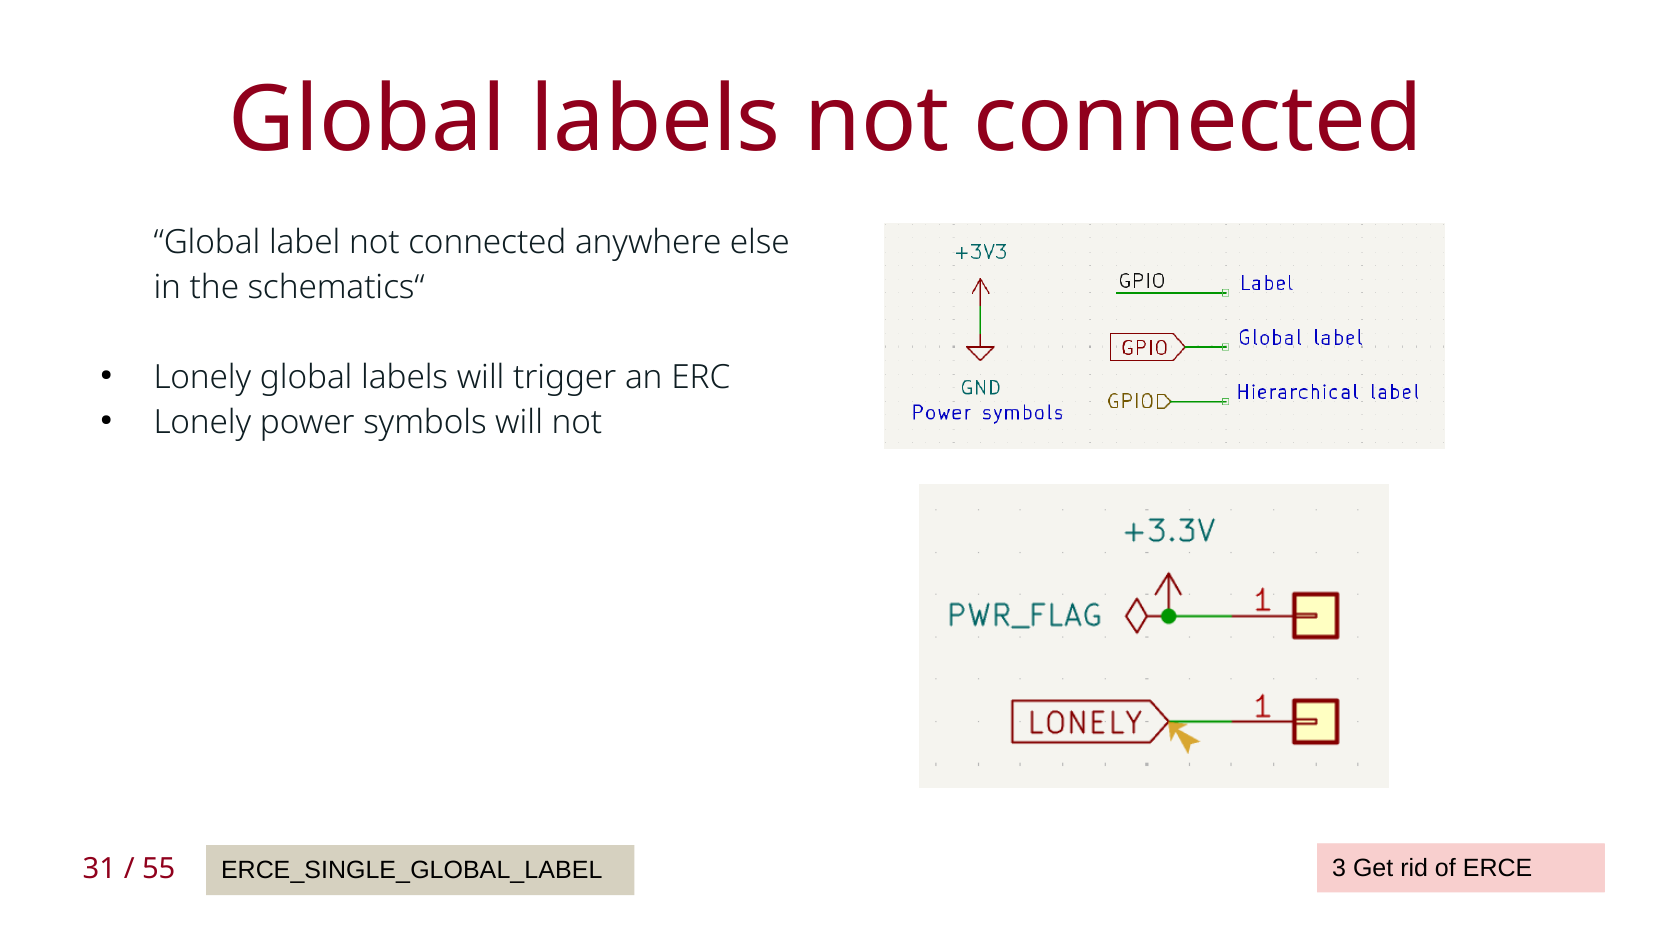

# Global labels not connected
“Global label not connected anywhere else in the schematics“
Lonely global labels will trigger an ERC
Lonely power symbols will not
3 Get rid of ERC
3 Get rid of ERC
3 Get rid of ERCE
ERCE_SINGLE_GLOBAL_LABEL
31